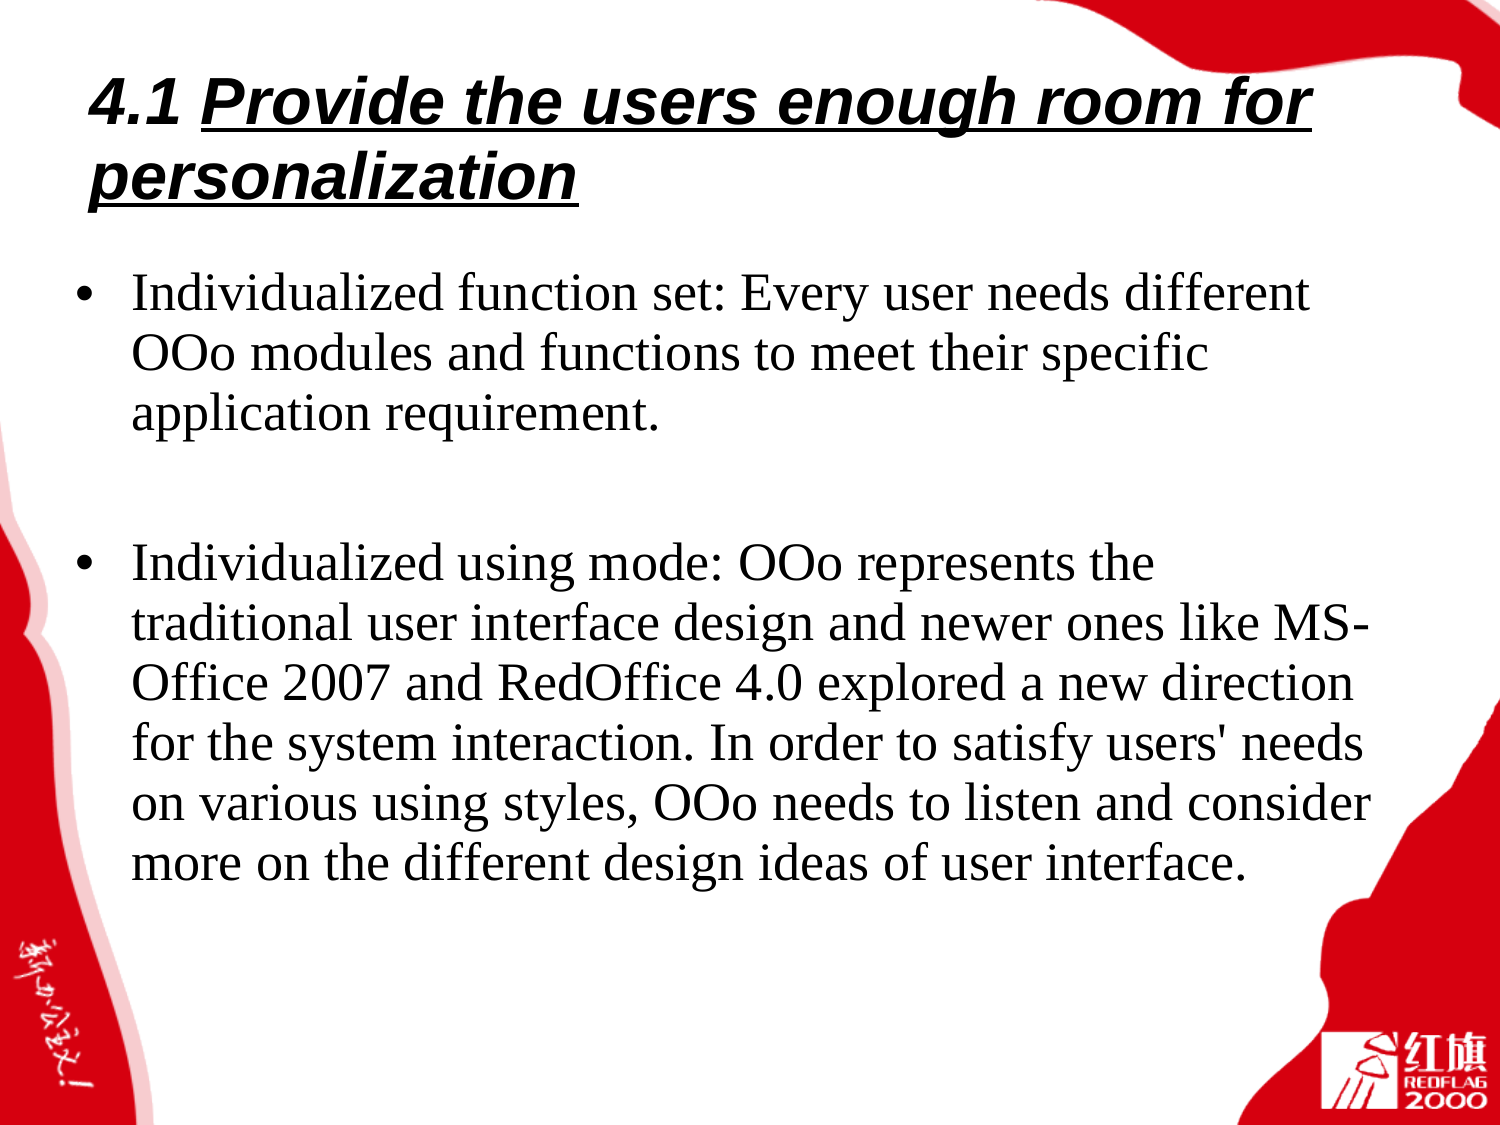

# 4.1 Provide the users enough room for personalization
Individualized function set: Every user needs different OOo modules and functions to meet their specific application requirement.
Individualized using mode: OOo represents the traditional user interface design and newer ones like MS-Office 2007 and RedOffice 4.0 explored a new direction for the system interaction. In order to satisfy users' needs on various using styles, OOo needs to listen and consider more on the different design ideas of user interface.